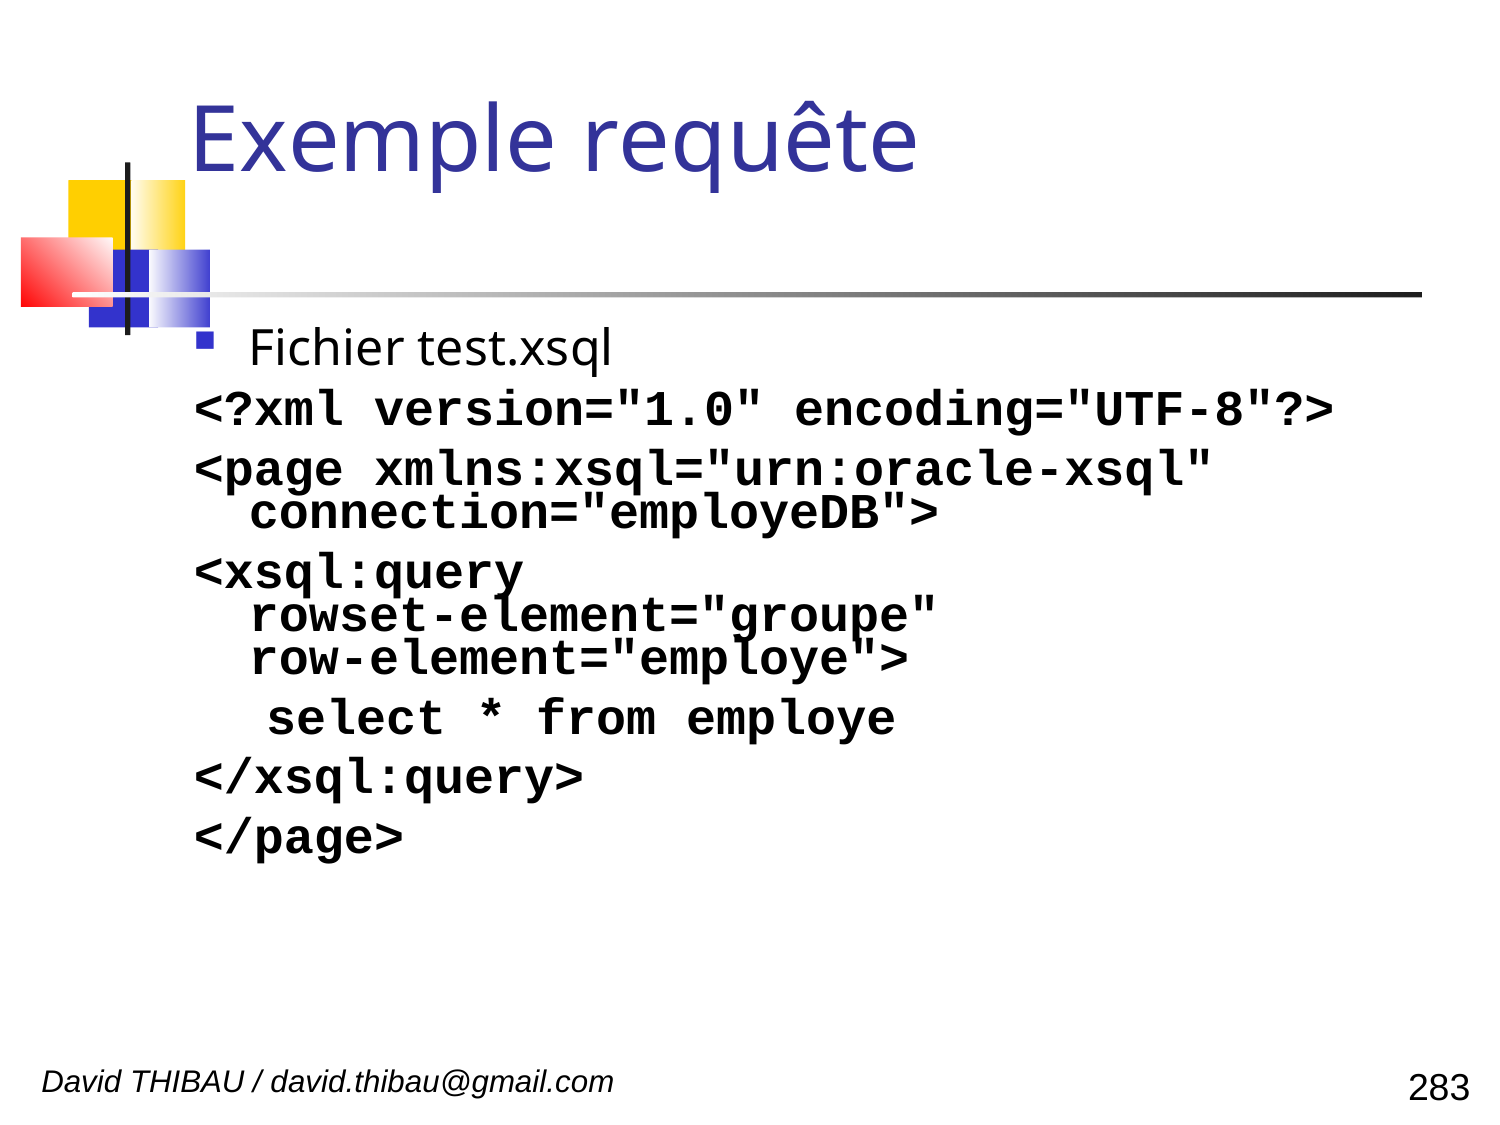

# Exemple requête
Fichier test.xsql
<?xml version="1.0" encoding="UTF-8"?>
<page xmlns:xsql="urn:oracle-xsql" connection="employeDB">
<xsql:query
rowset-element="groupe"
row-element="employe">
		select * from employe
</xsql:query>
</page>